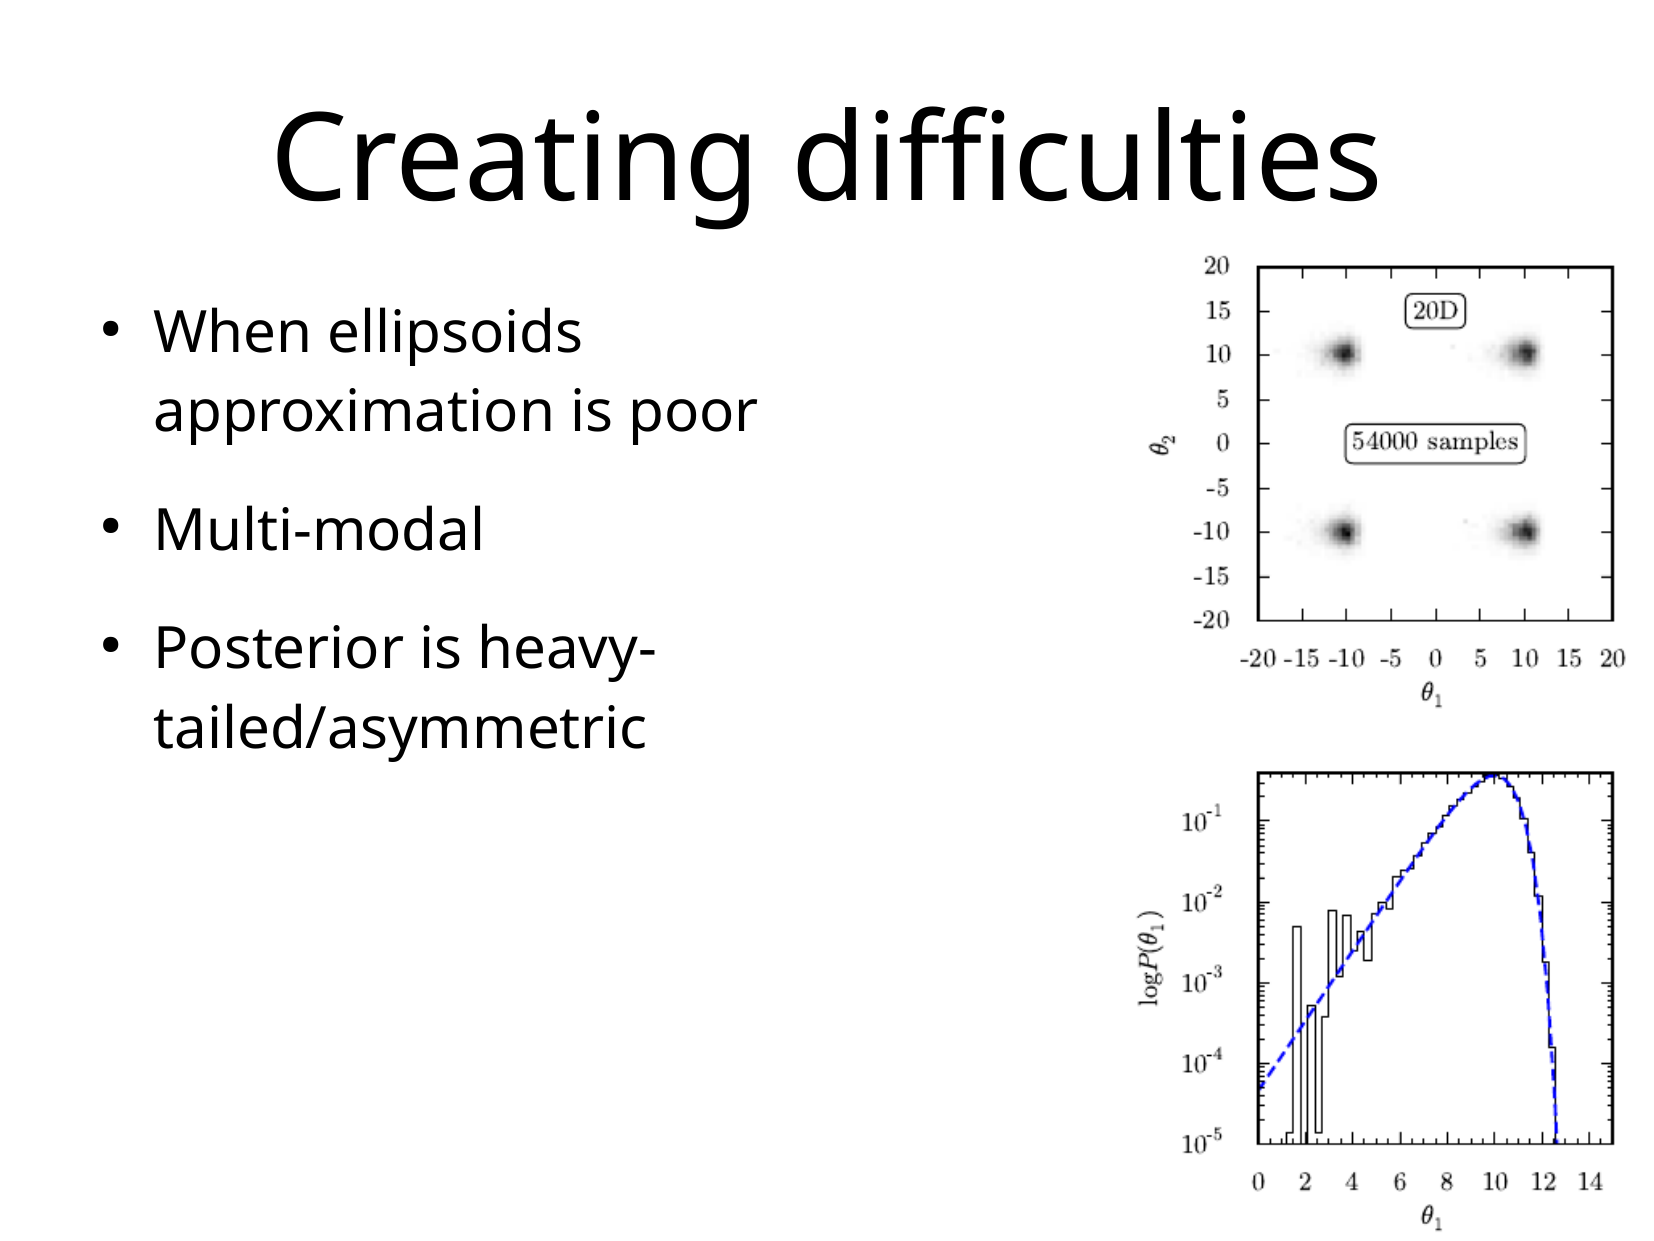

# Creating difficulties
When ellipsoids approximation is poor
Multi-modal
Posterior is heavy-tailed/asymmetric